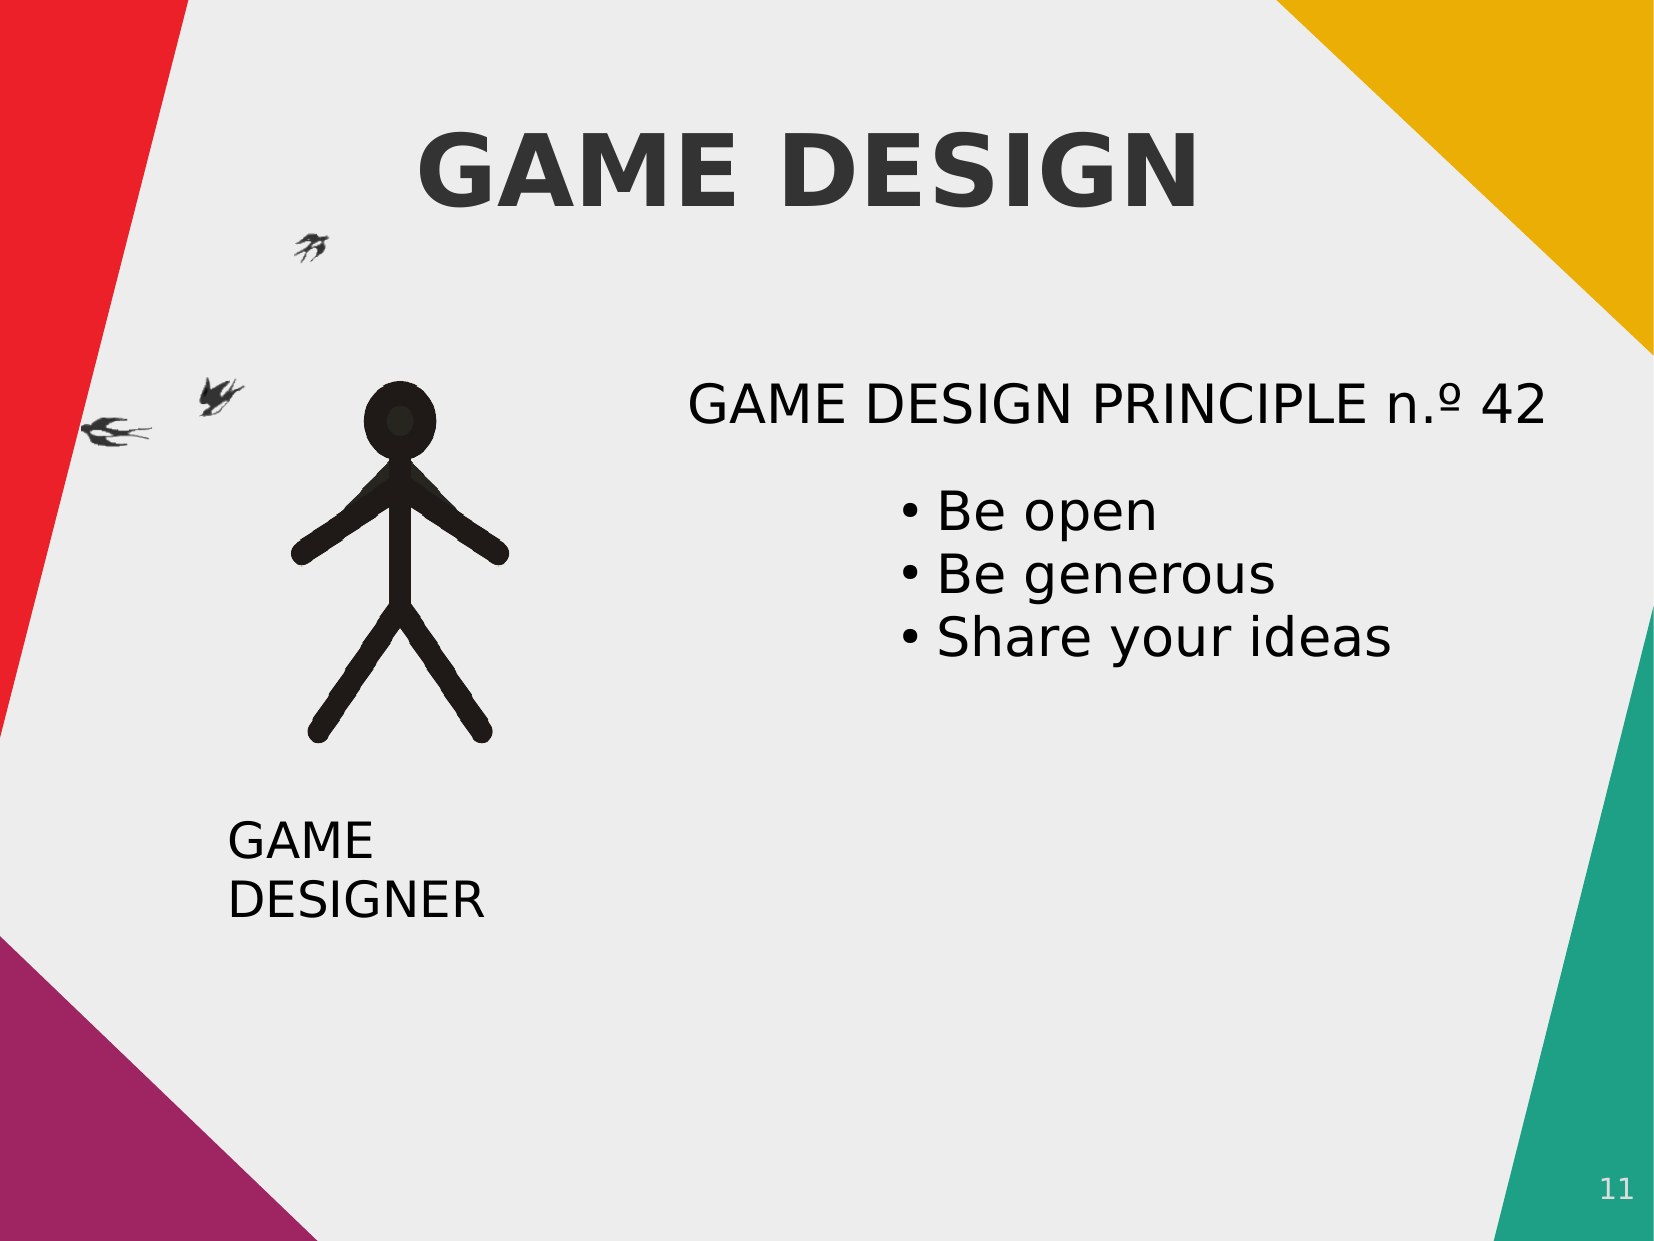

# GAME DESIGN
GAME DESIGN PRINCIPLE n.º 42
Be open
Be generous
Share your ideas
GAME
DESIGNER
11